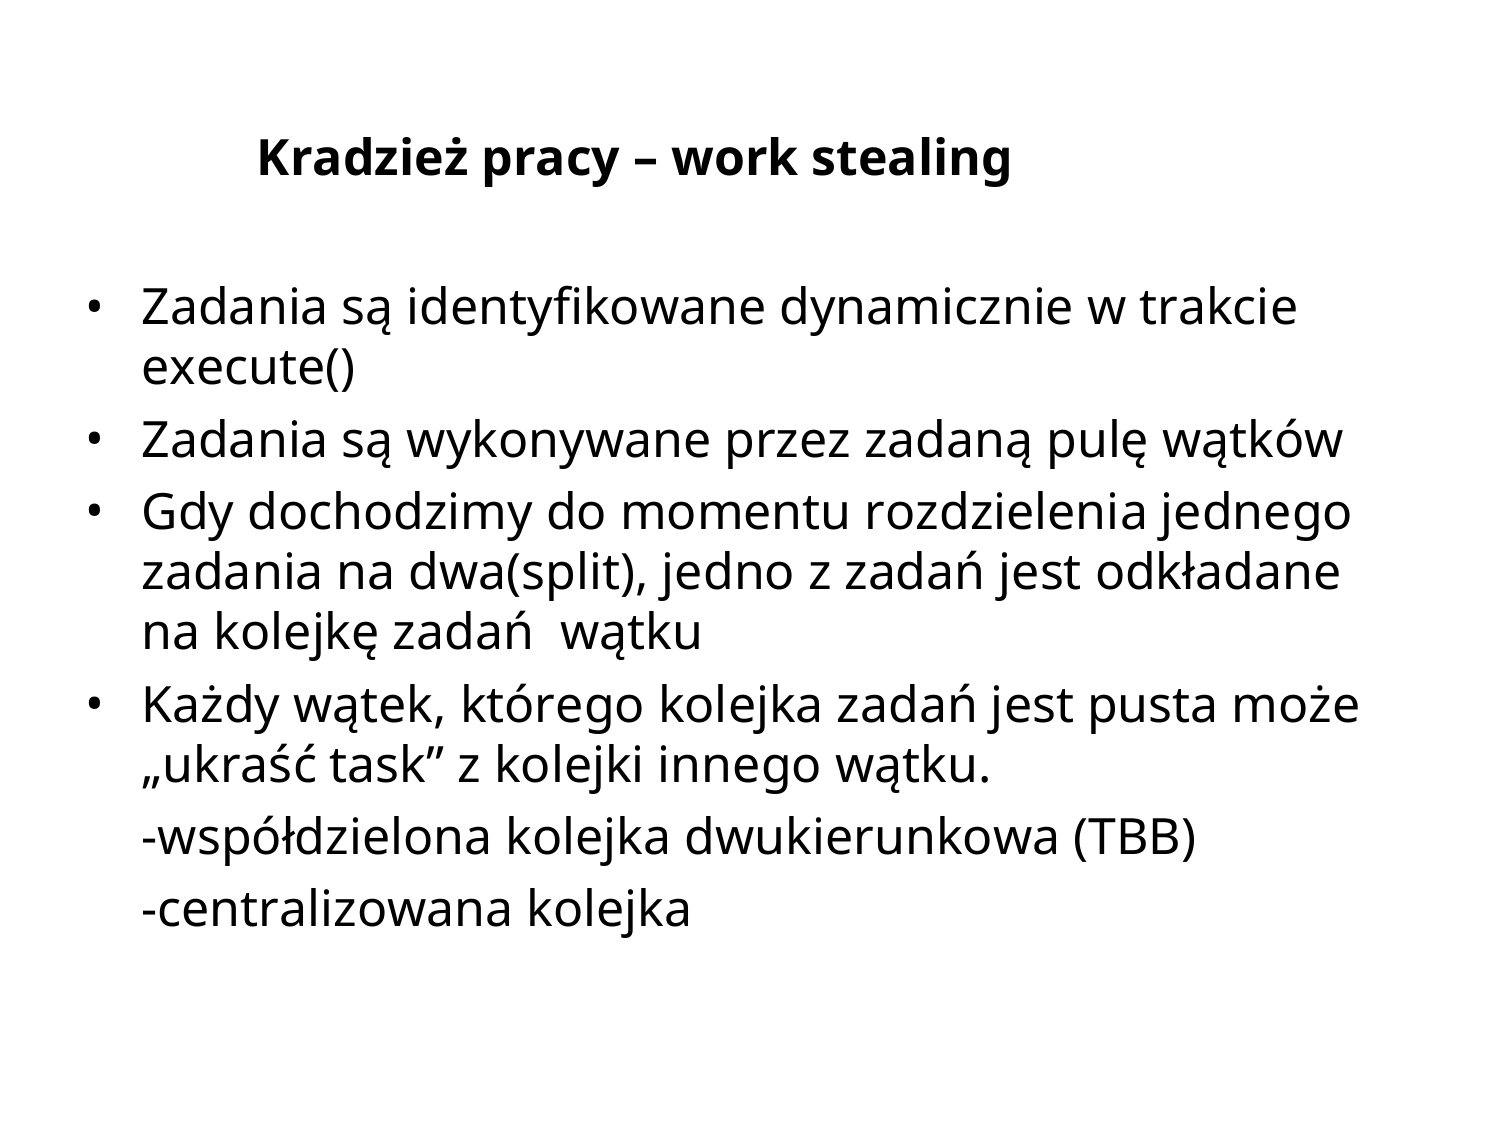

# Kradzież pracy – work stealing
Zadania są identyfikowane dynamicznie w trakcie execute()
Zadania są wykonywane przez zadaną pulę wątków
Gdy dochodzimy do momentu rozdzielenia jednego zadania na dwa(split), jedno z zadań jest odkładane na kolejkę zadań wątku
Każdy wątek, którego kolejka zadań jest pusta może „ukraść task” z kolejki innego wątku.
-współdzielona kolejka dwukierunkowa (TBB)
-centralizowana kolejka